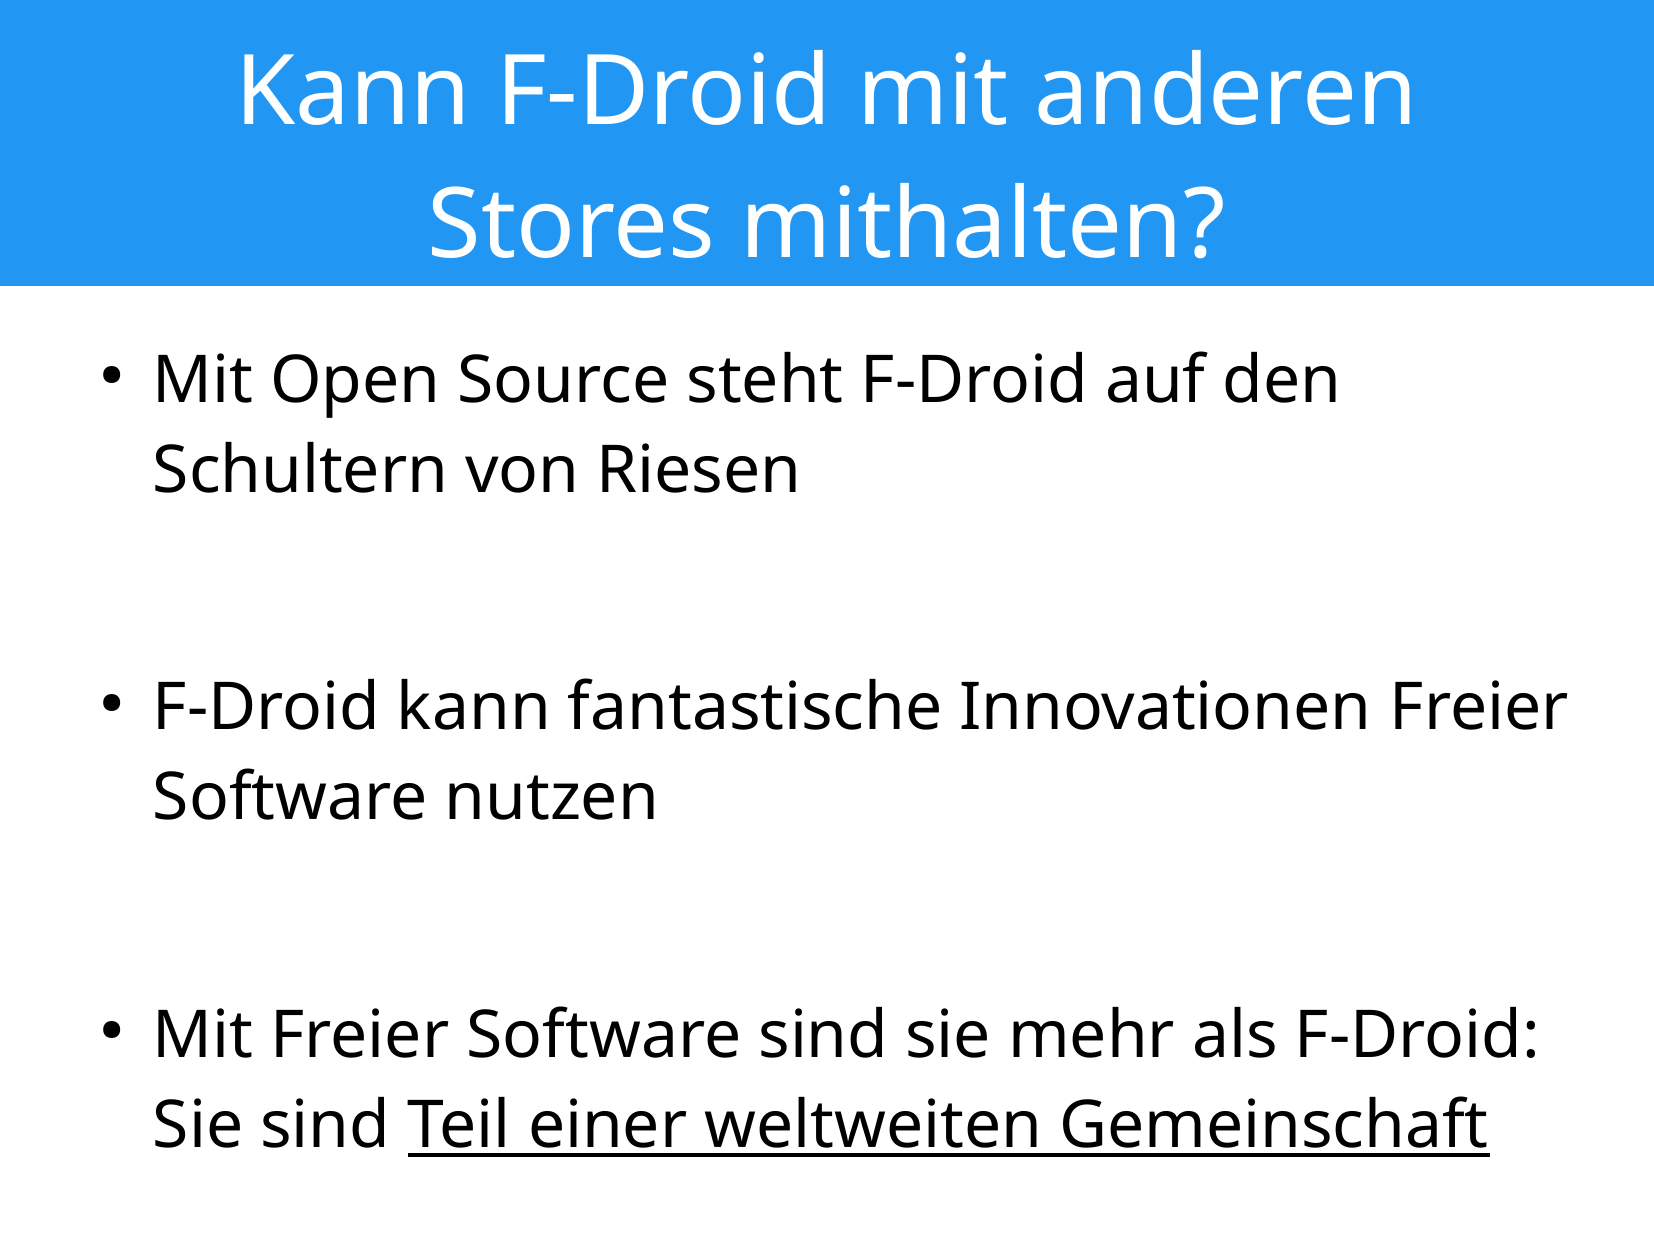

# Kann F-Droid mit anderen Stores mithalten?
Mit Open Source steht F-Droid auf den Schultern von Riesen
F-Droid kann fantastische Innovationen Freier Software nutzen
Mit Freier Software sind sie mehr als F-Droid: Sie sind Teil einer weltweiten Gemeinschaft
8